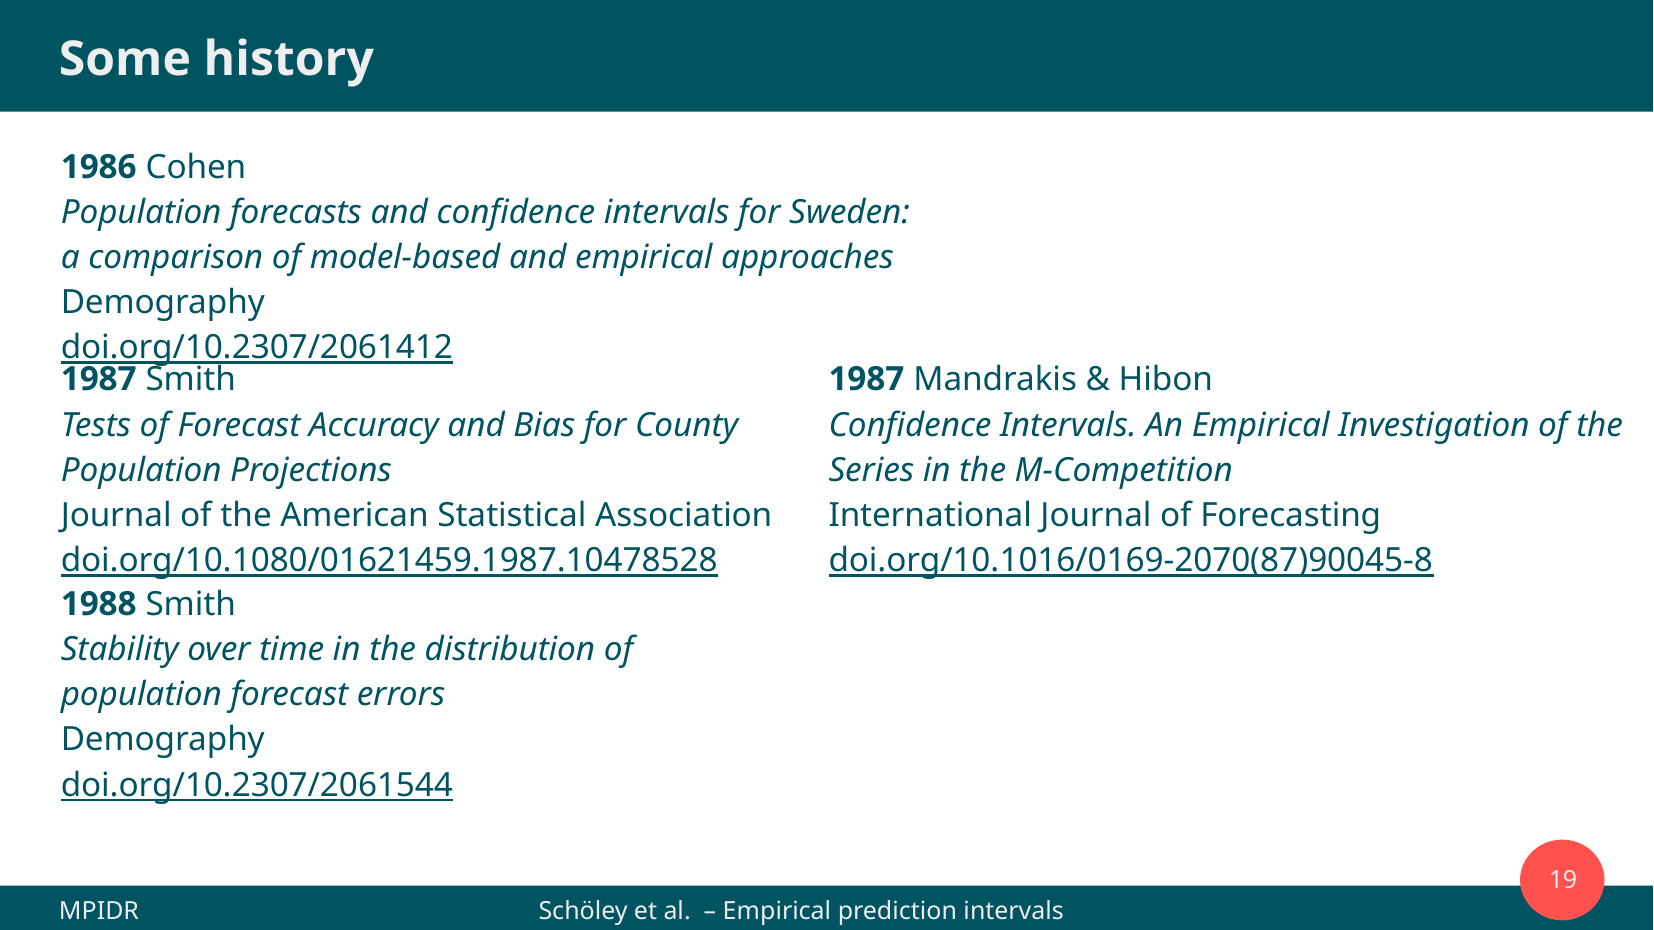

# Some history
1986 Cohen
Population forecasts and confidence intervals for Sweden:
a comparison of model-based and empirical approaches
Demography
doi.org/10.2307/2061412
1987 Smith
Tests of Forecast Accuracy and Bias for County
Population Projections
Journal of the American Statistical Association
doi.org/10.1080/01621459.1987.10478528
1987 Mandrakis & Hibon
Confidence Intervals. An Empirical Investigation of the
Series in the M-Competition
International Journal of Forecasting
doi.org/10.1016/0169-2070(87)90045-8
1988 Smith
Stability over time in the distribution of
population forecast errors
Demography
doi.org/10.2307/2061544
19
MPIDR
Schöley et al. – Empirical prediction intervals